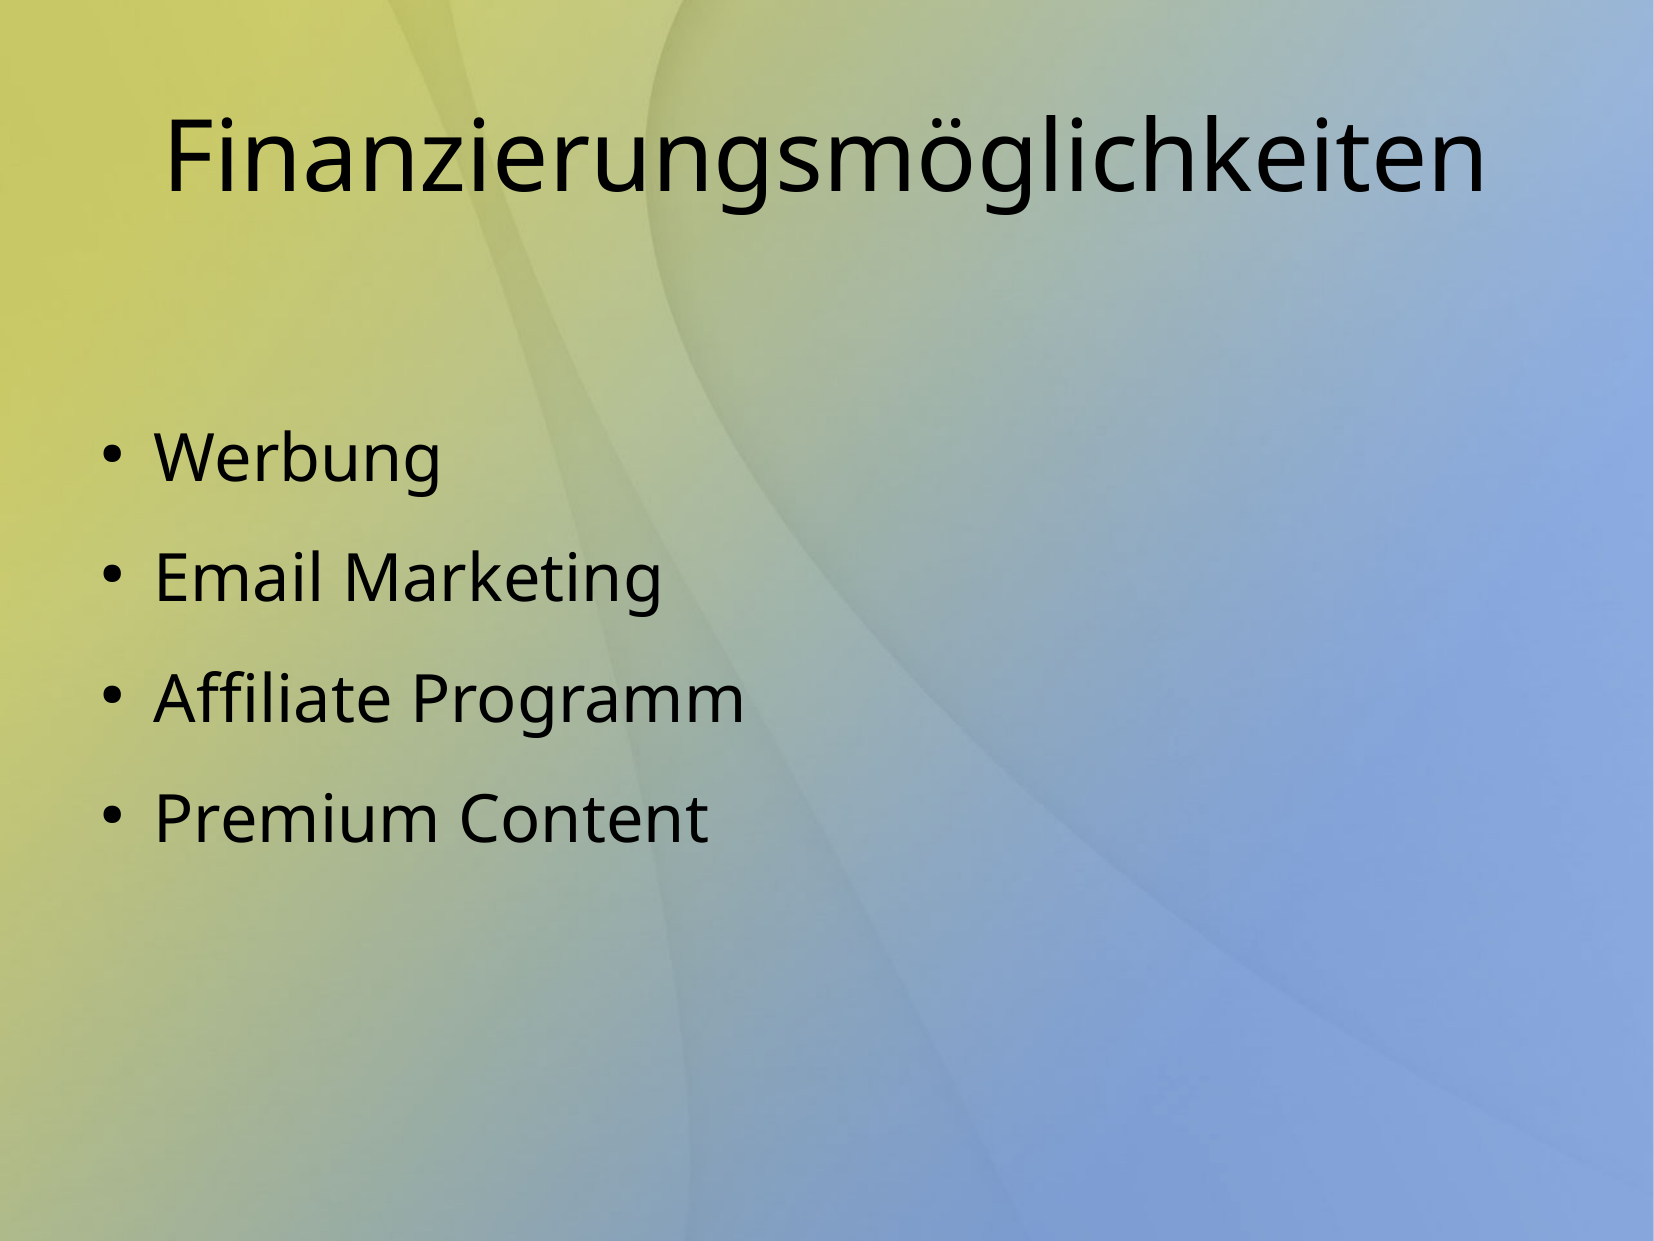

# Finanzierungsmöglichkeiten
Werbung
Email Marketing
Affiliate Programm
Premium Content